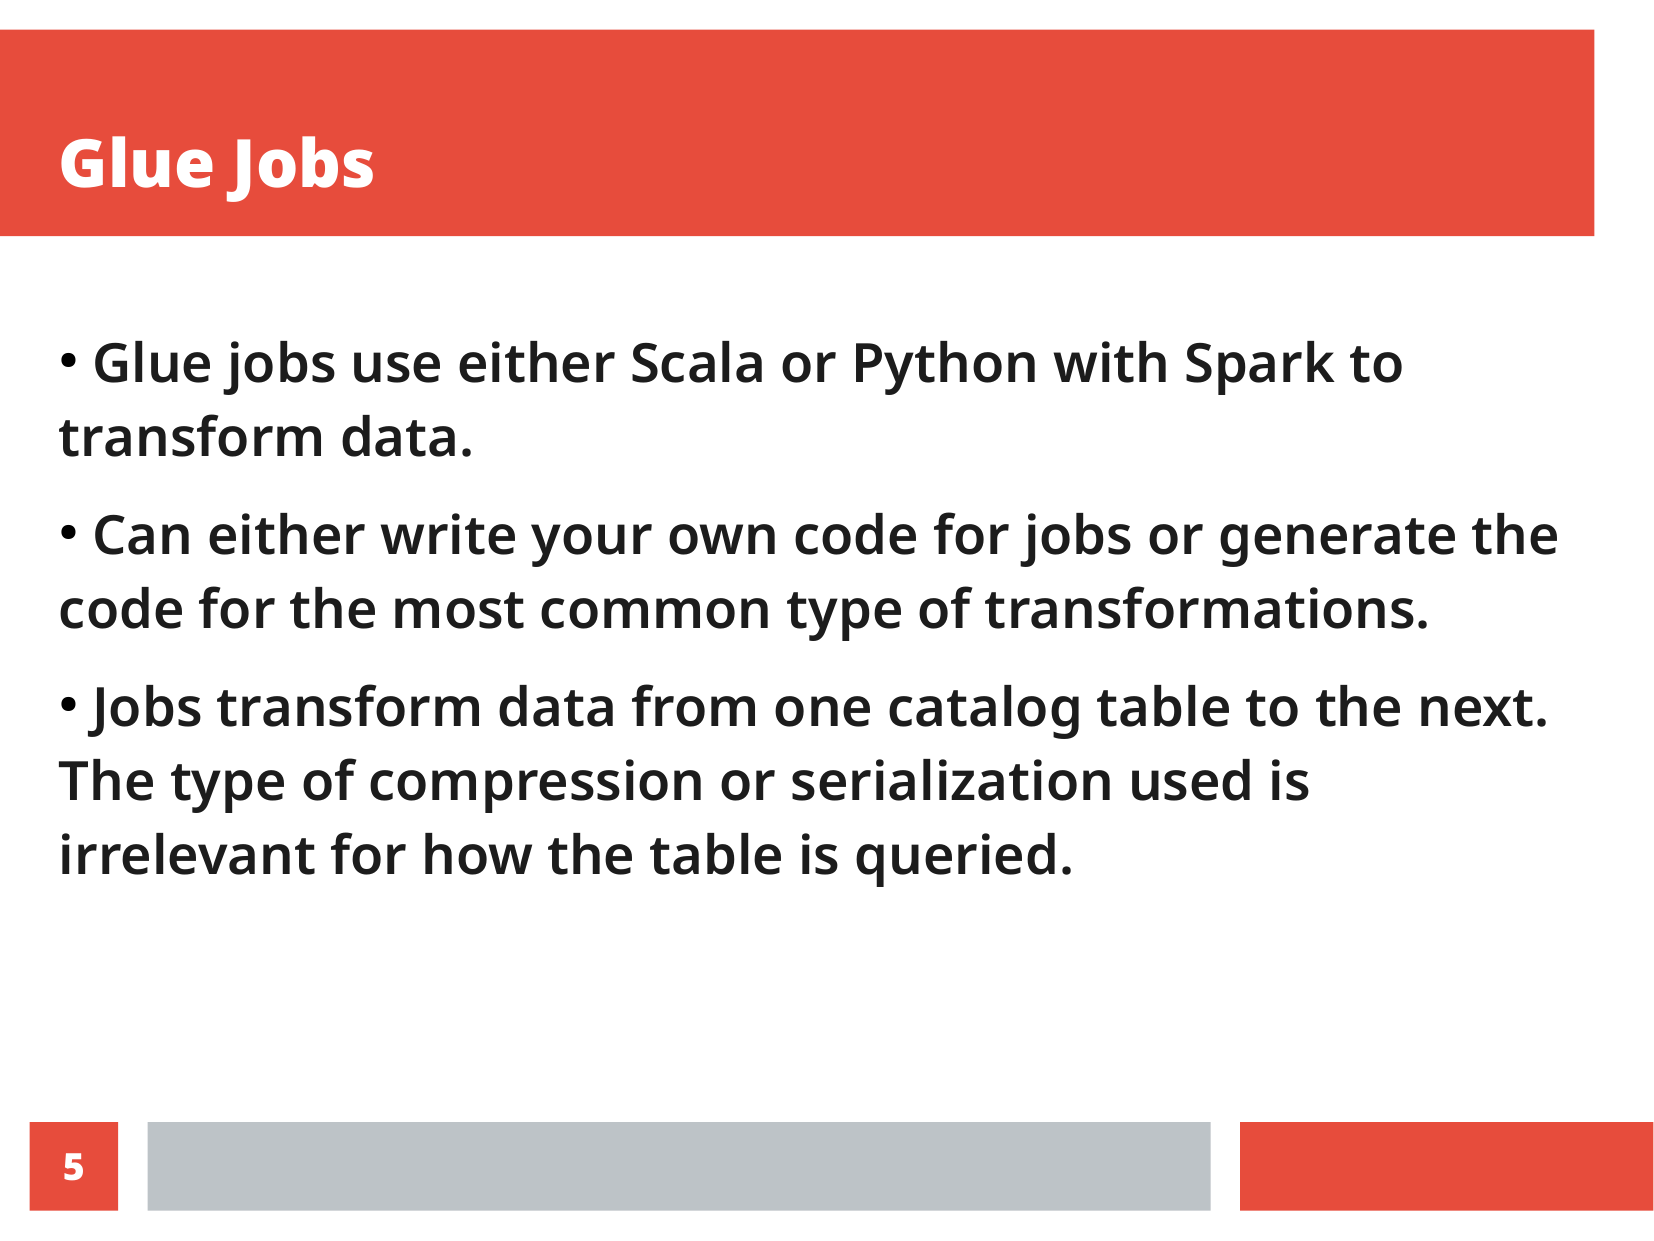

# Glue Jobs
 Glue jobs use either Scala or Python with Spark to transform data.
 Can either write your own code for jobs or generate the code for the most common type of transformations.
 Jobs transform data from one catalog table to the next. The type of compression or serialization used is irrelevant for how the table is queried.
5